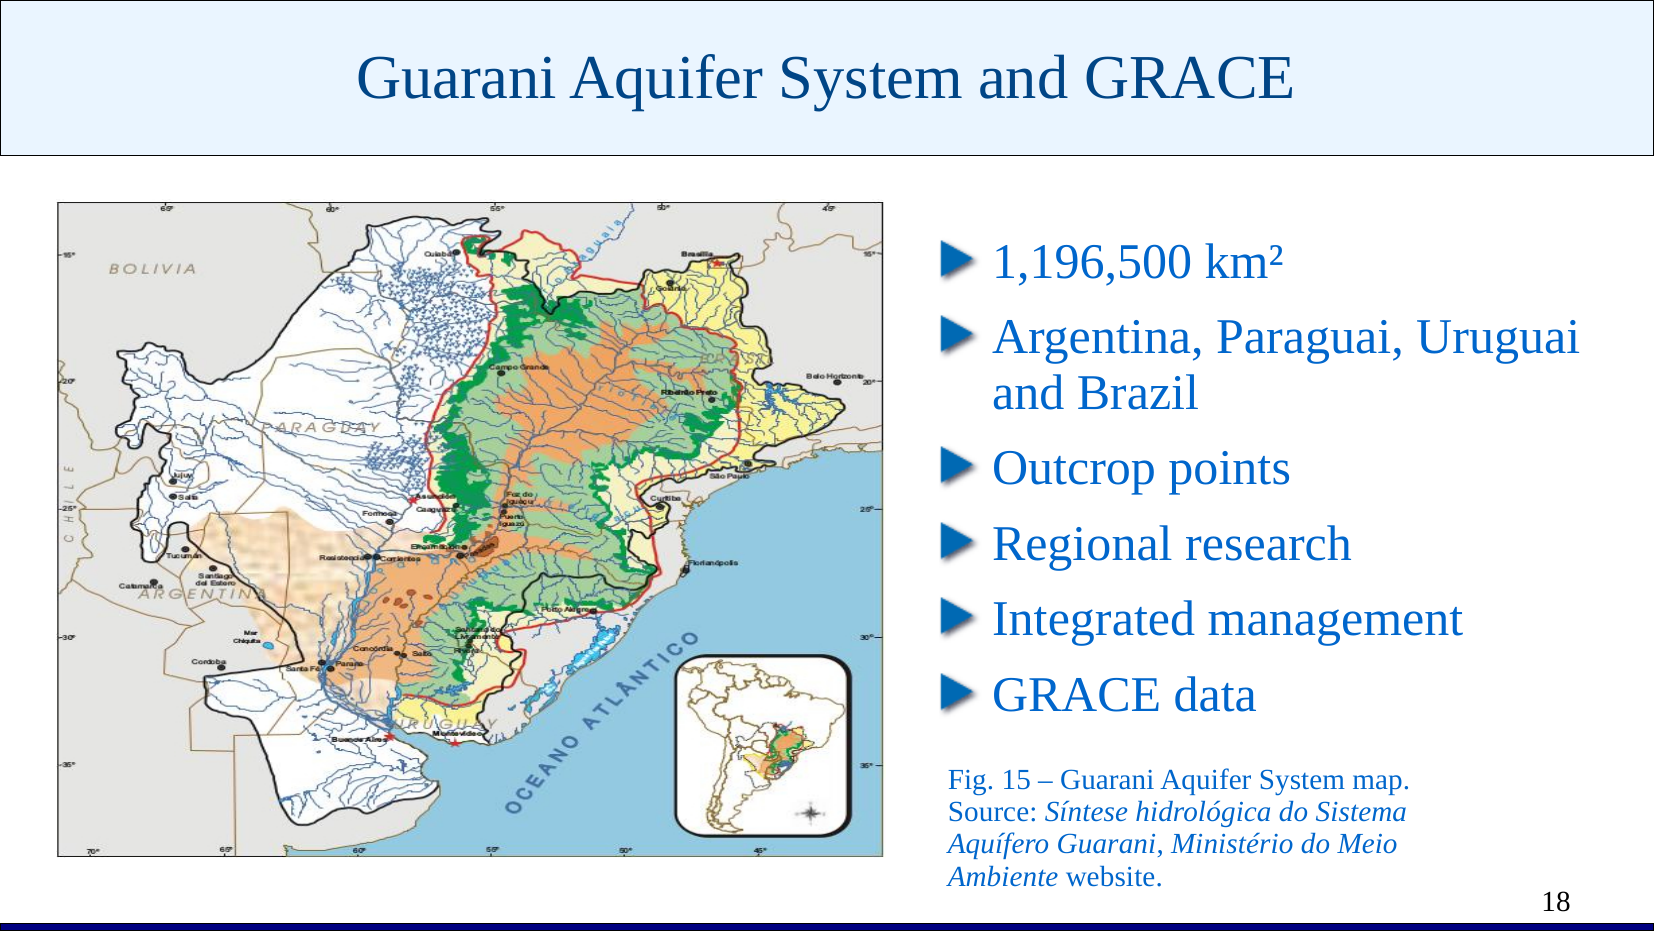

# Guarani Aquifer System and GRACE
1,196,500 km²
Argentina, Paraguai, Uruguai and Brazil
Outcrop points
Regional research
Integrated management
GRACE data
Fig. 15 – Guarani Aquifer System map. Source: Síntese hidrológica do Sistema Aquífero Guarani, Ministério do Meio Ambiente website.
18